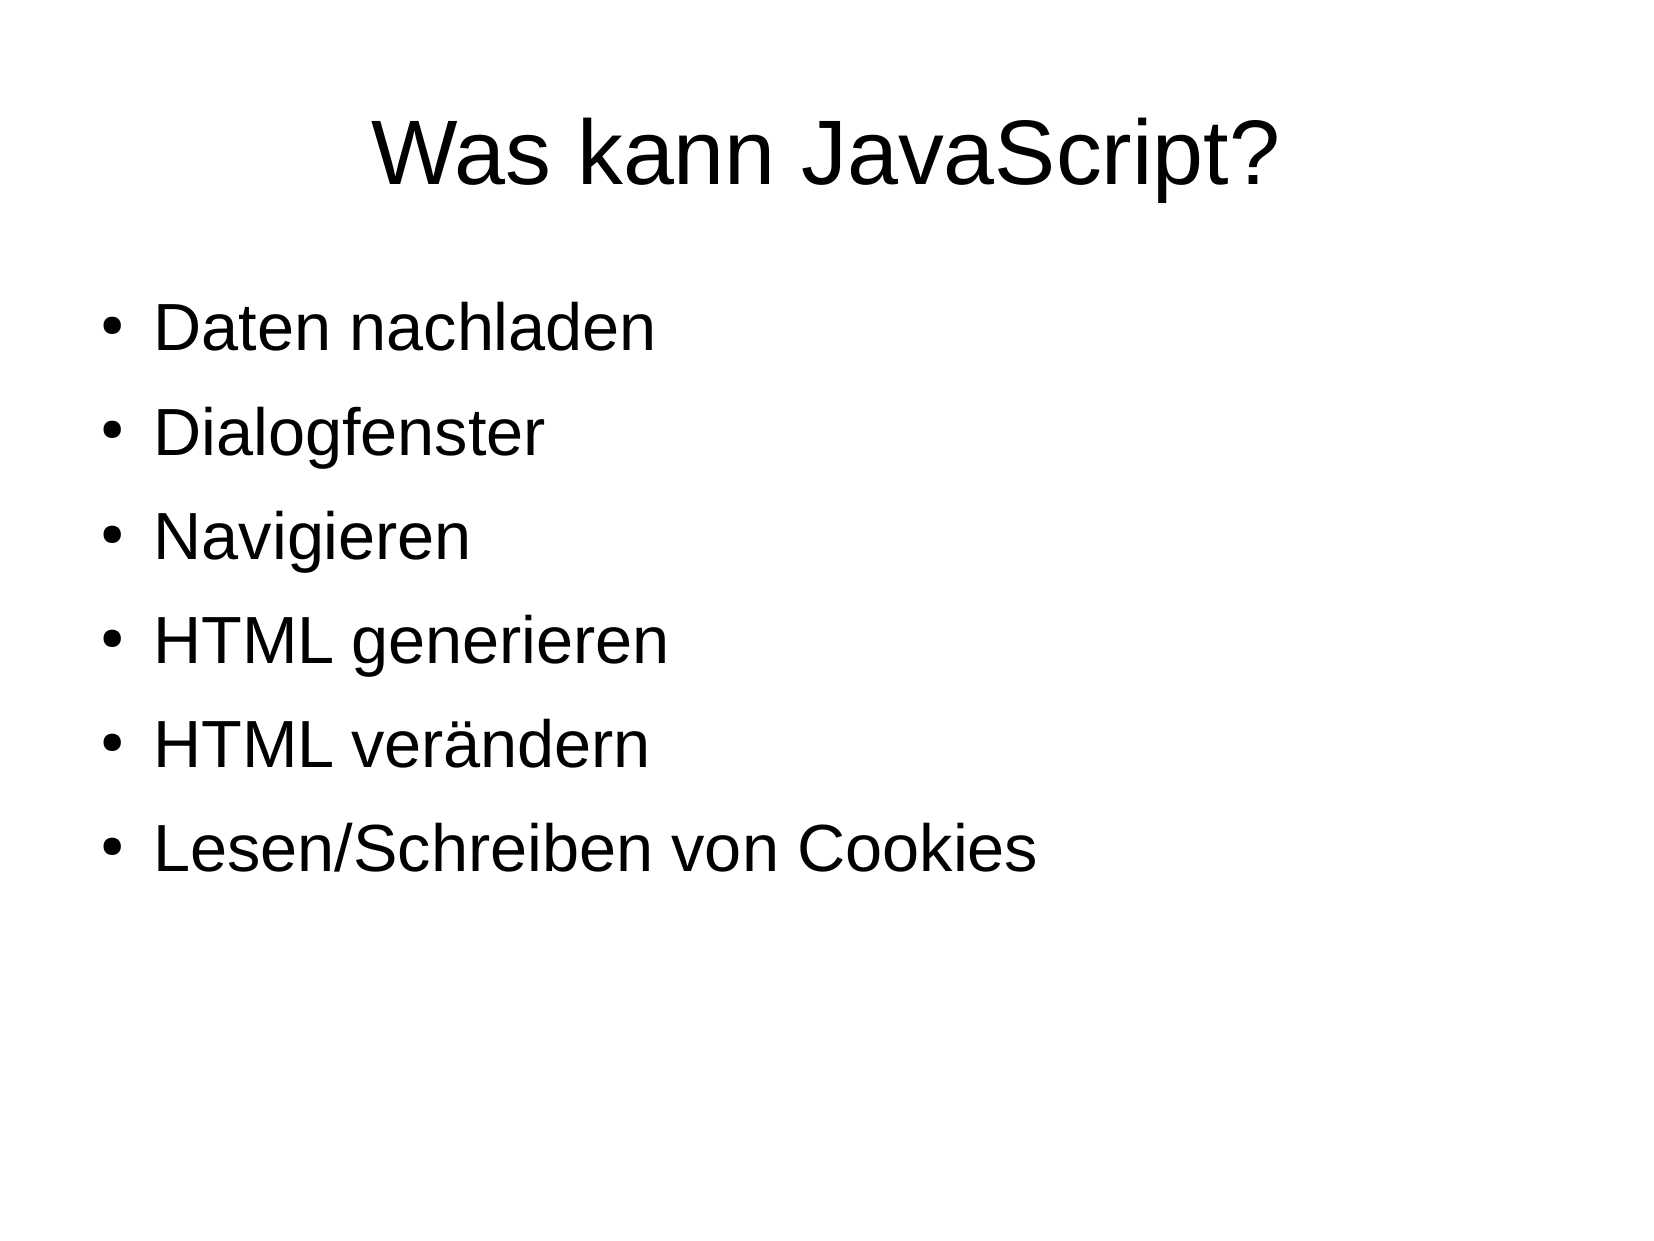

# Was kann JavaScript?
Daten nachladen
Dialogfenster
Navigieren
HTML generieren
HTML verändern
Lesen/Schreiben von Cookies